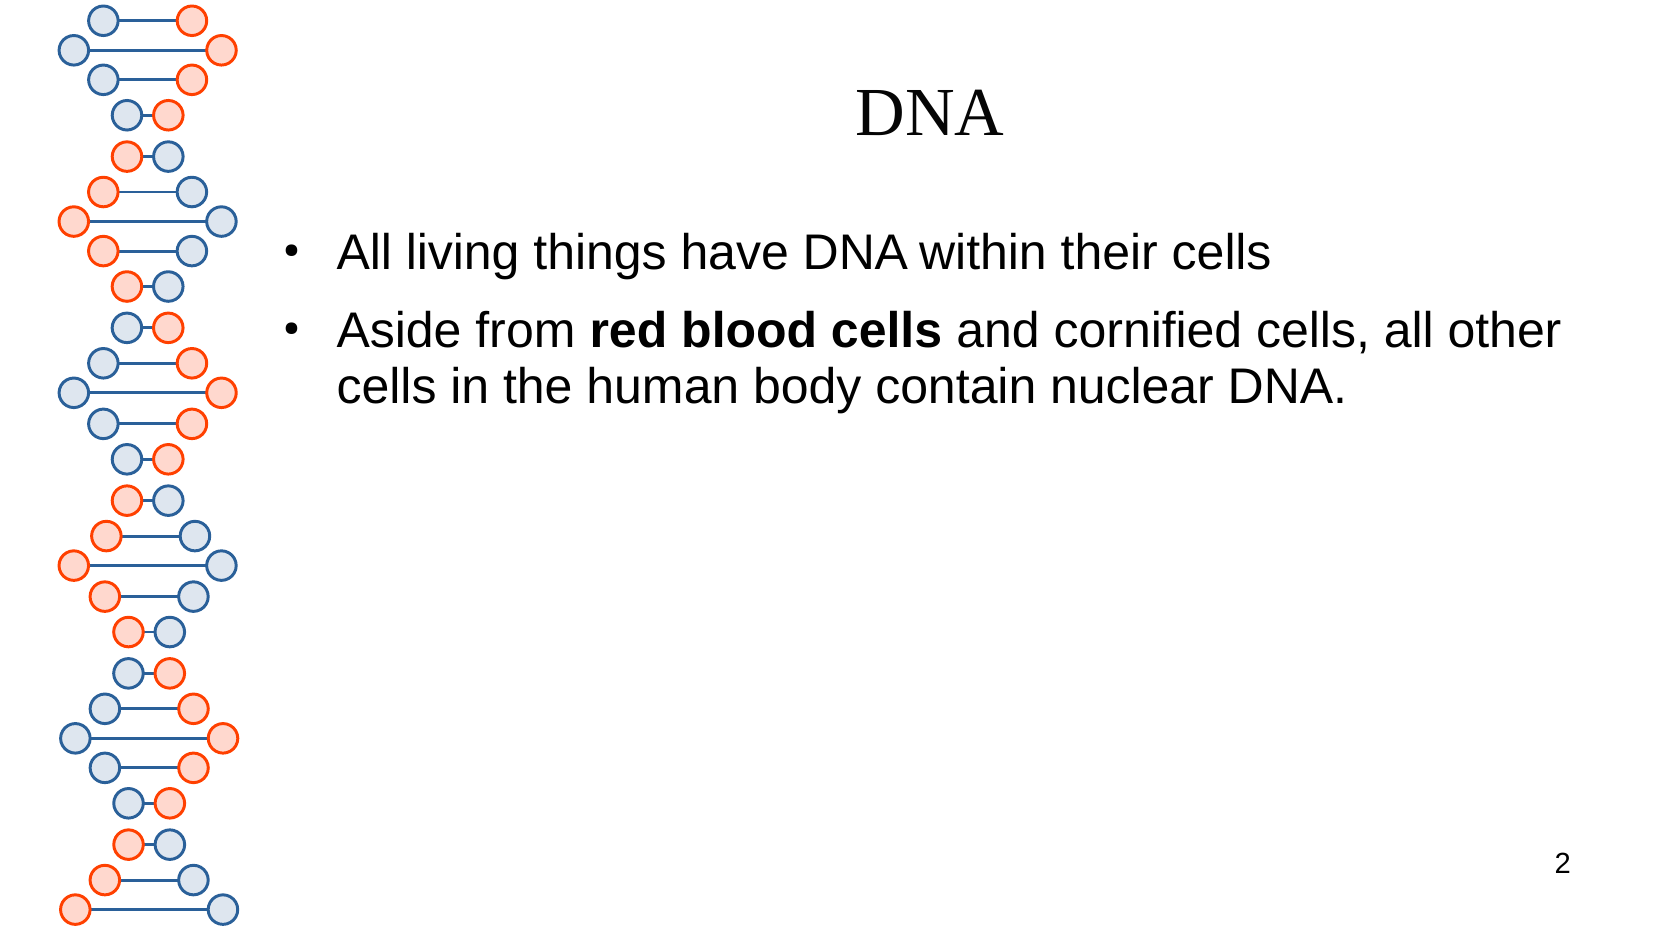

# DNA
All living things have DNA within their cells
Aside from red blood cells and cornified cells, all other cells in the human body contain nuclear DNA.
2